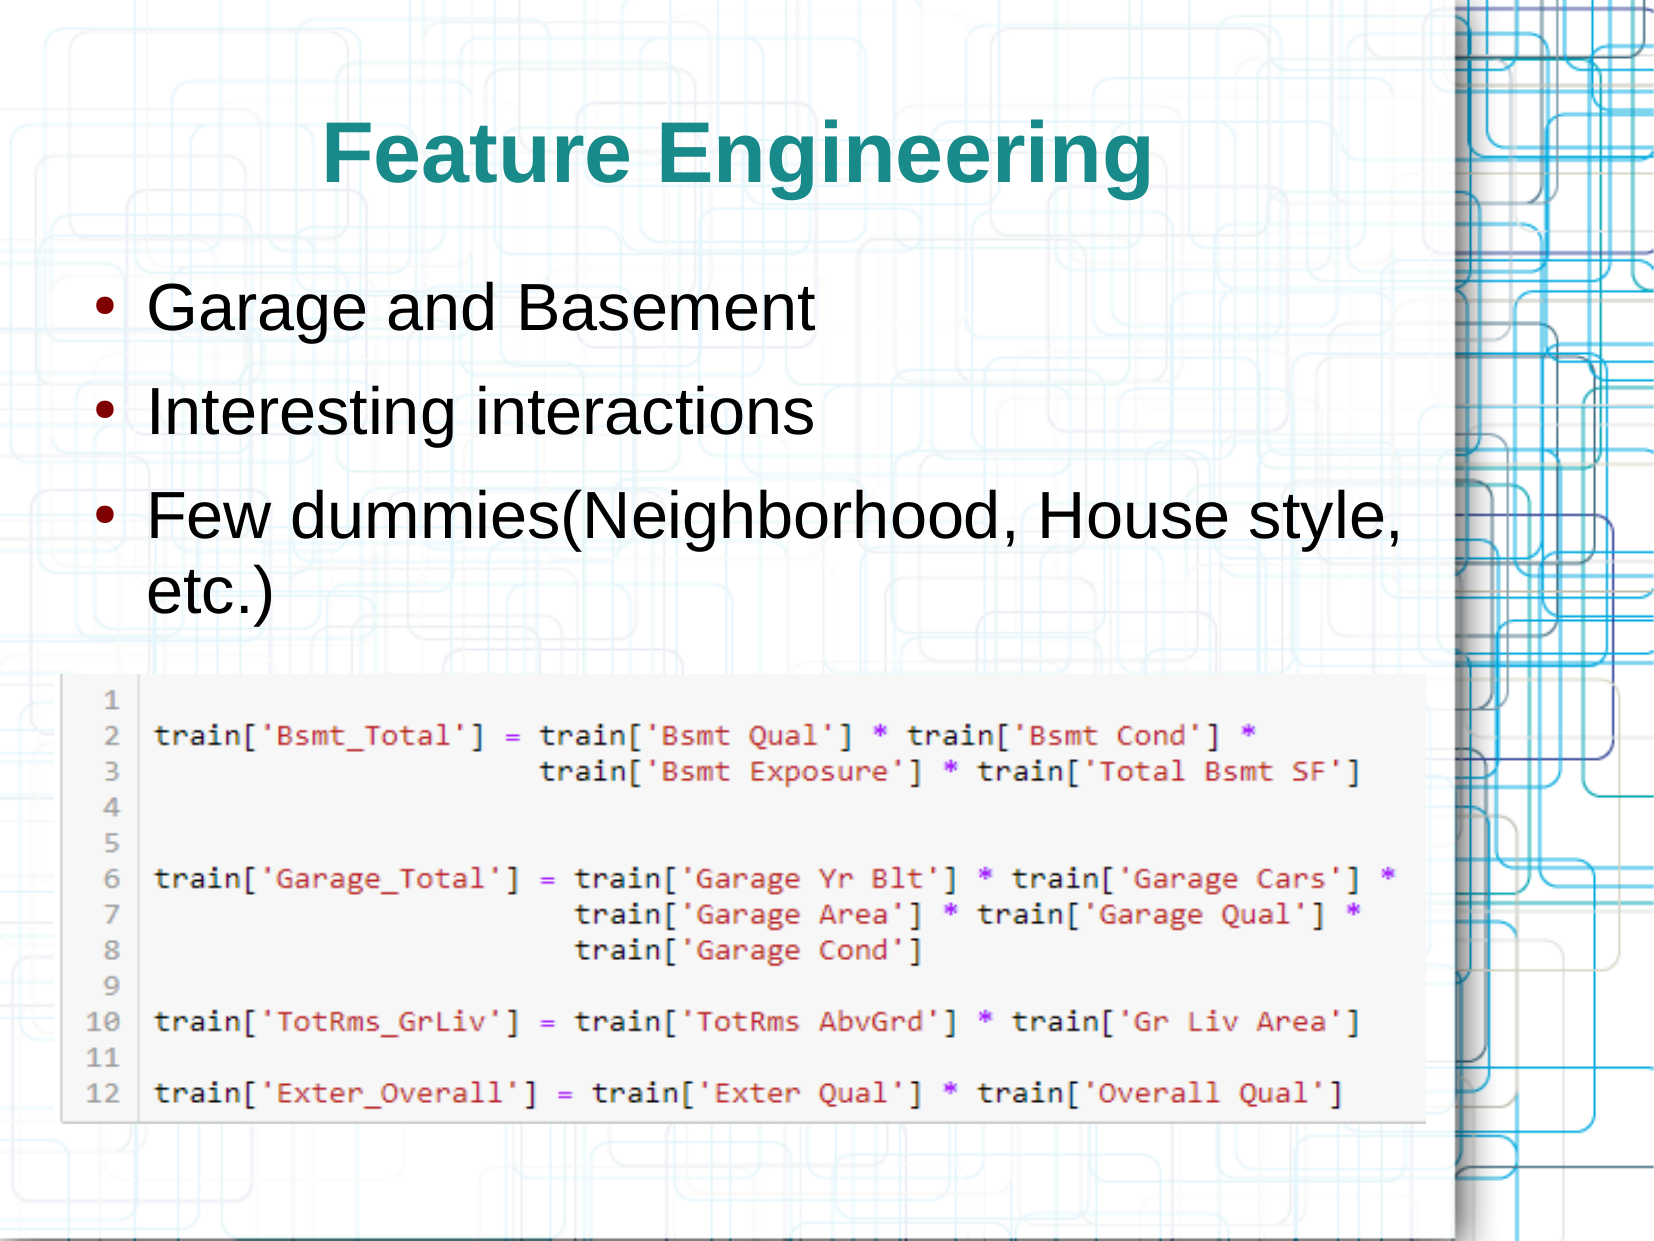

# Feature Engineering
Garage and Basement
Interesting interactions
Few dummies(Neighborhood, House style, etc.)